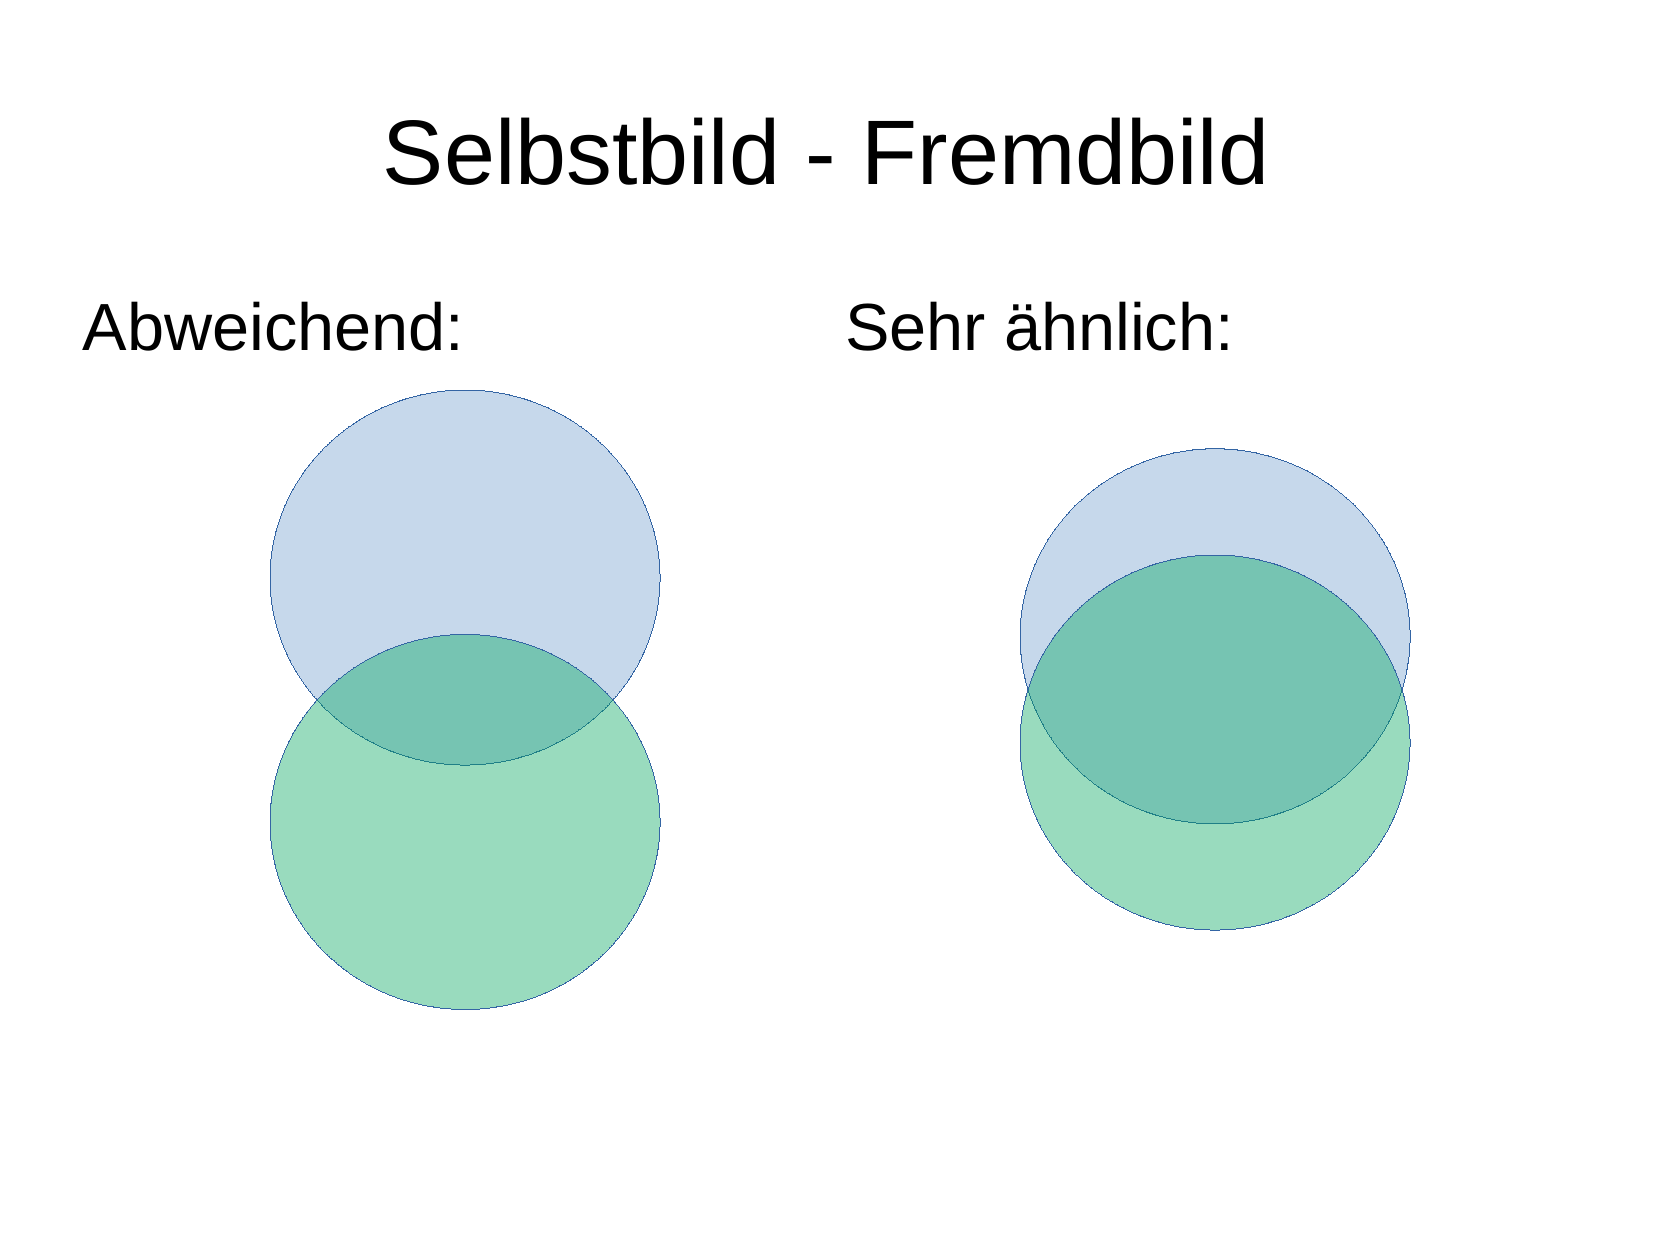

# Selbstbild - Fremdbild
Abweichend:
Sehr ähnlich: